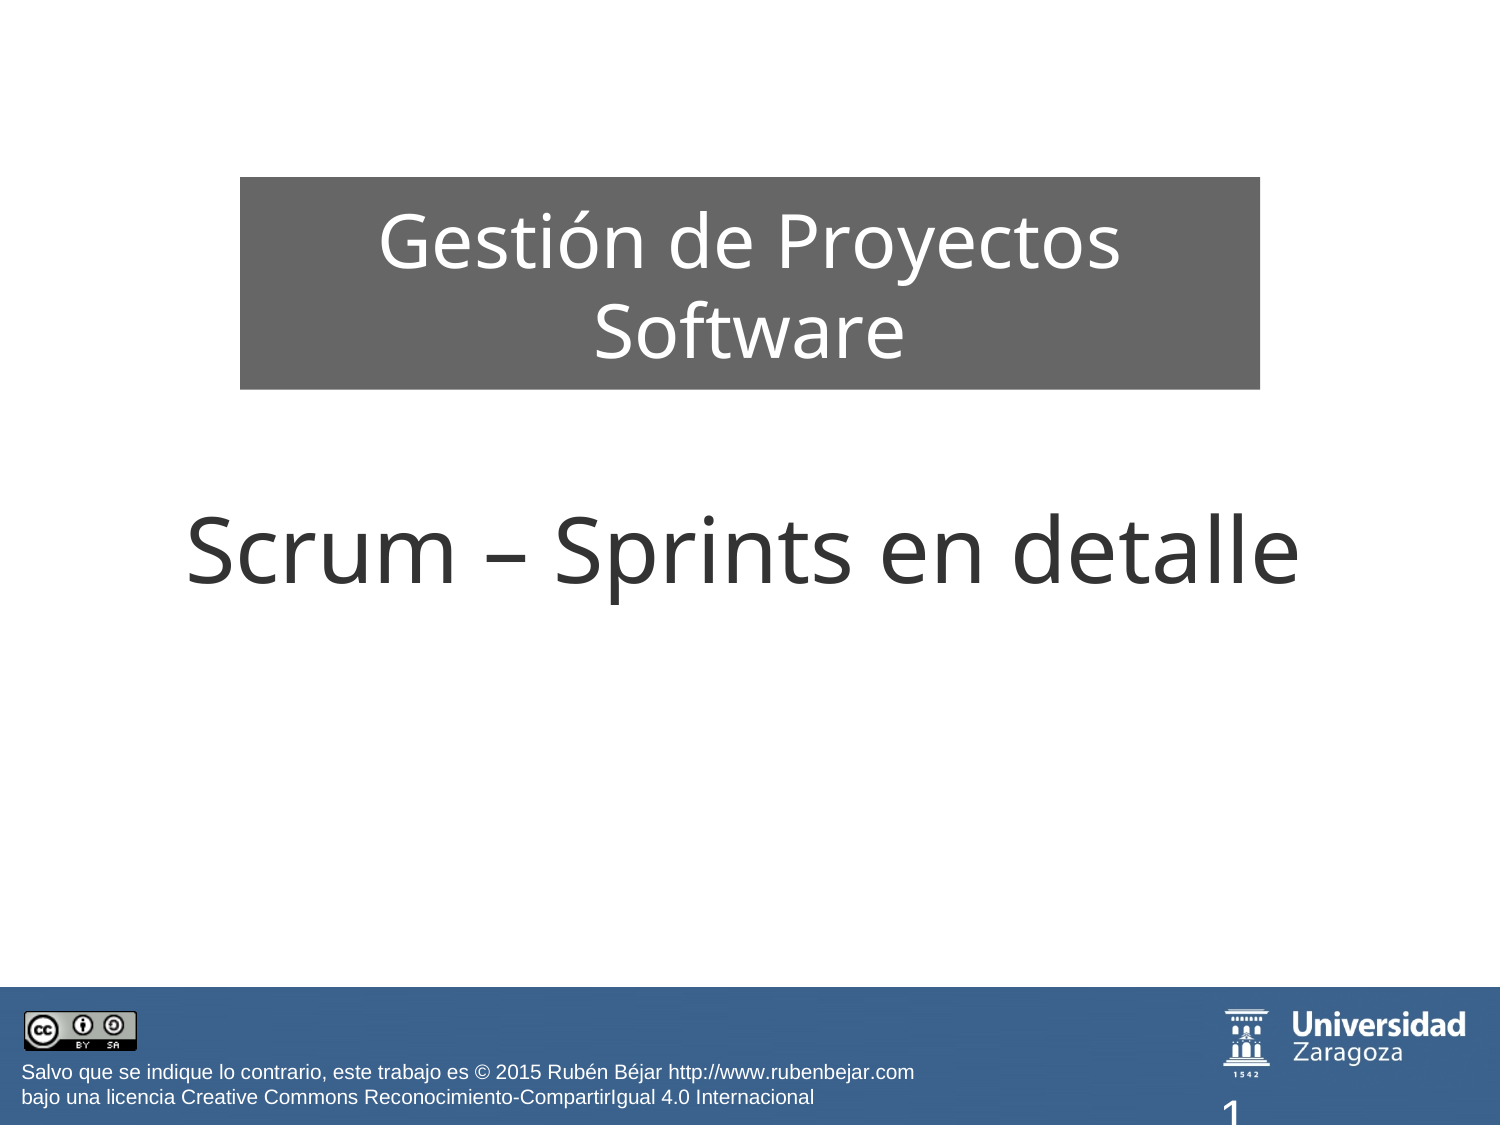

Gestión de Proyectos Software
Scrum – Sprints en detalle